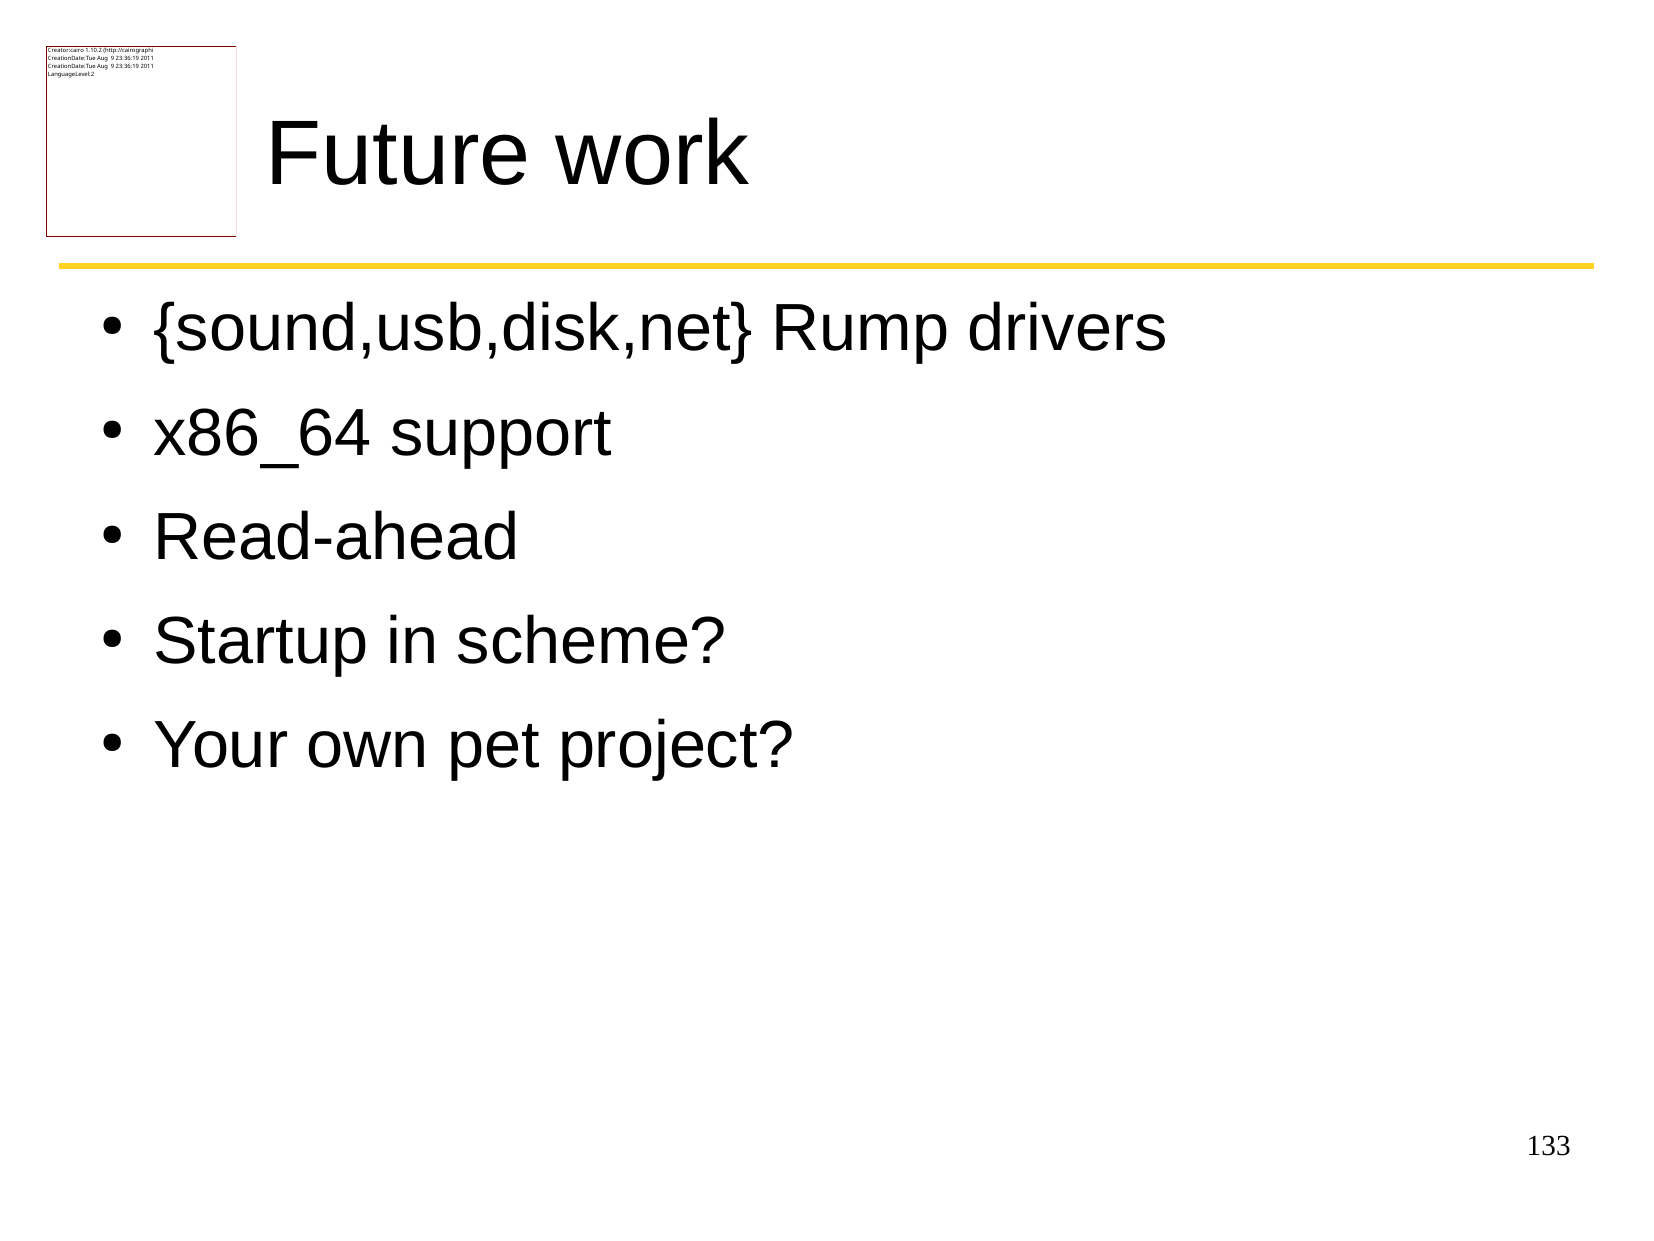

# Future work
{sound,usb,disk,net} Rump drivers
x86_64 support
Read-ahead
Startup in scheme?
Your own pet project?
133